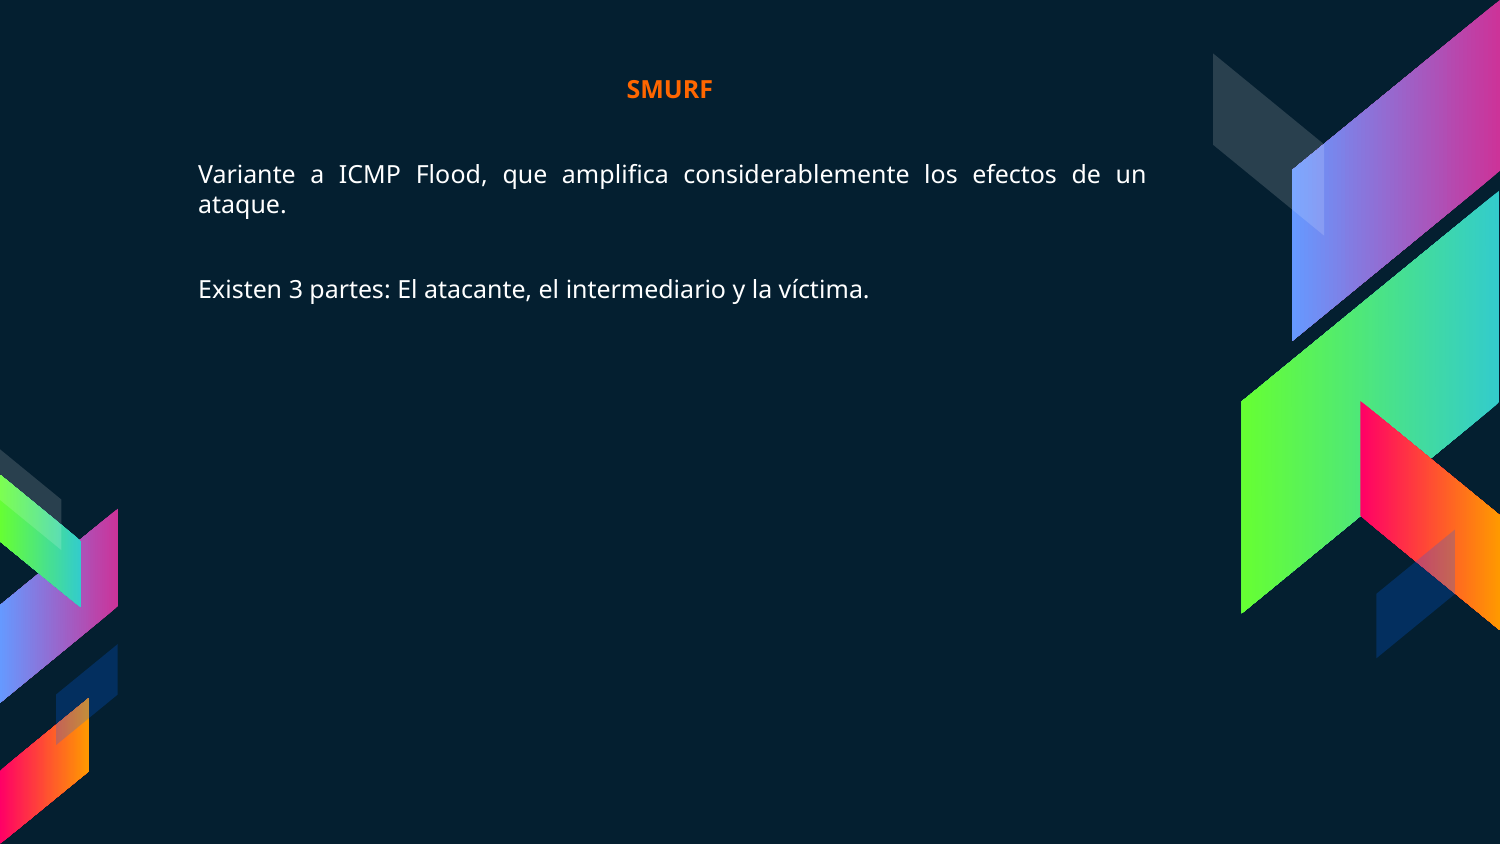

# SMURF
Variante a ICMP Flood, que amplifica considerablemente los efectos de un ataque.
Existen 3 partes: El atacante, el intermediario y la víctima.